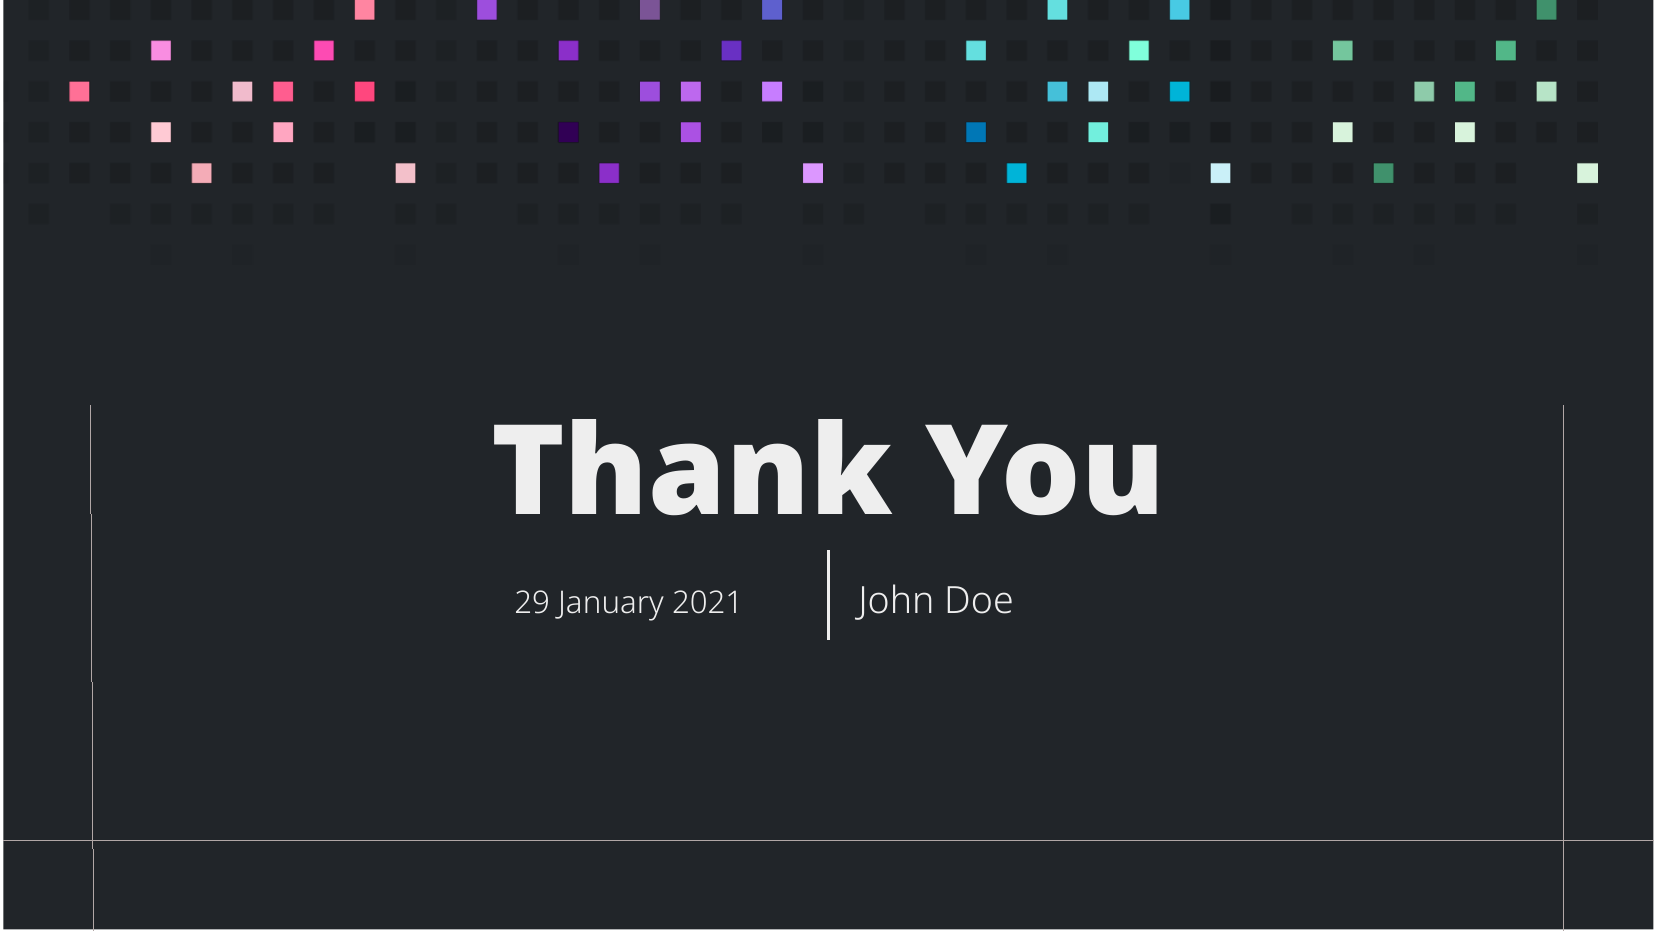

# Thank You
John Doe
29 January 2021